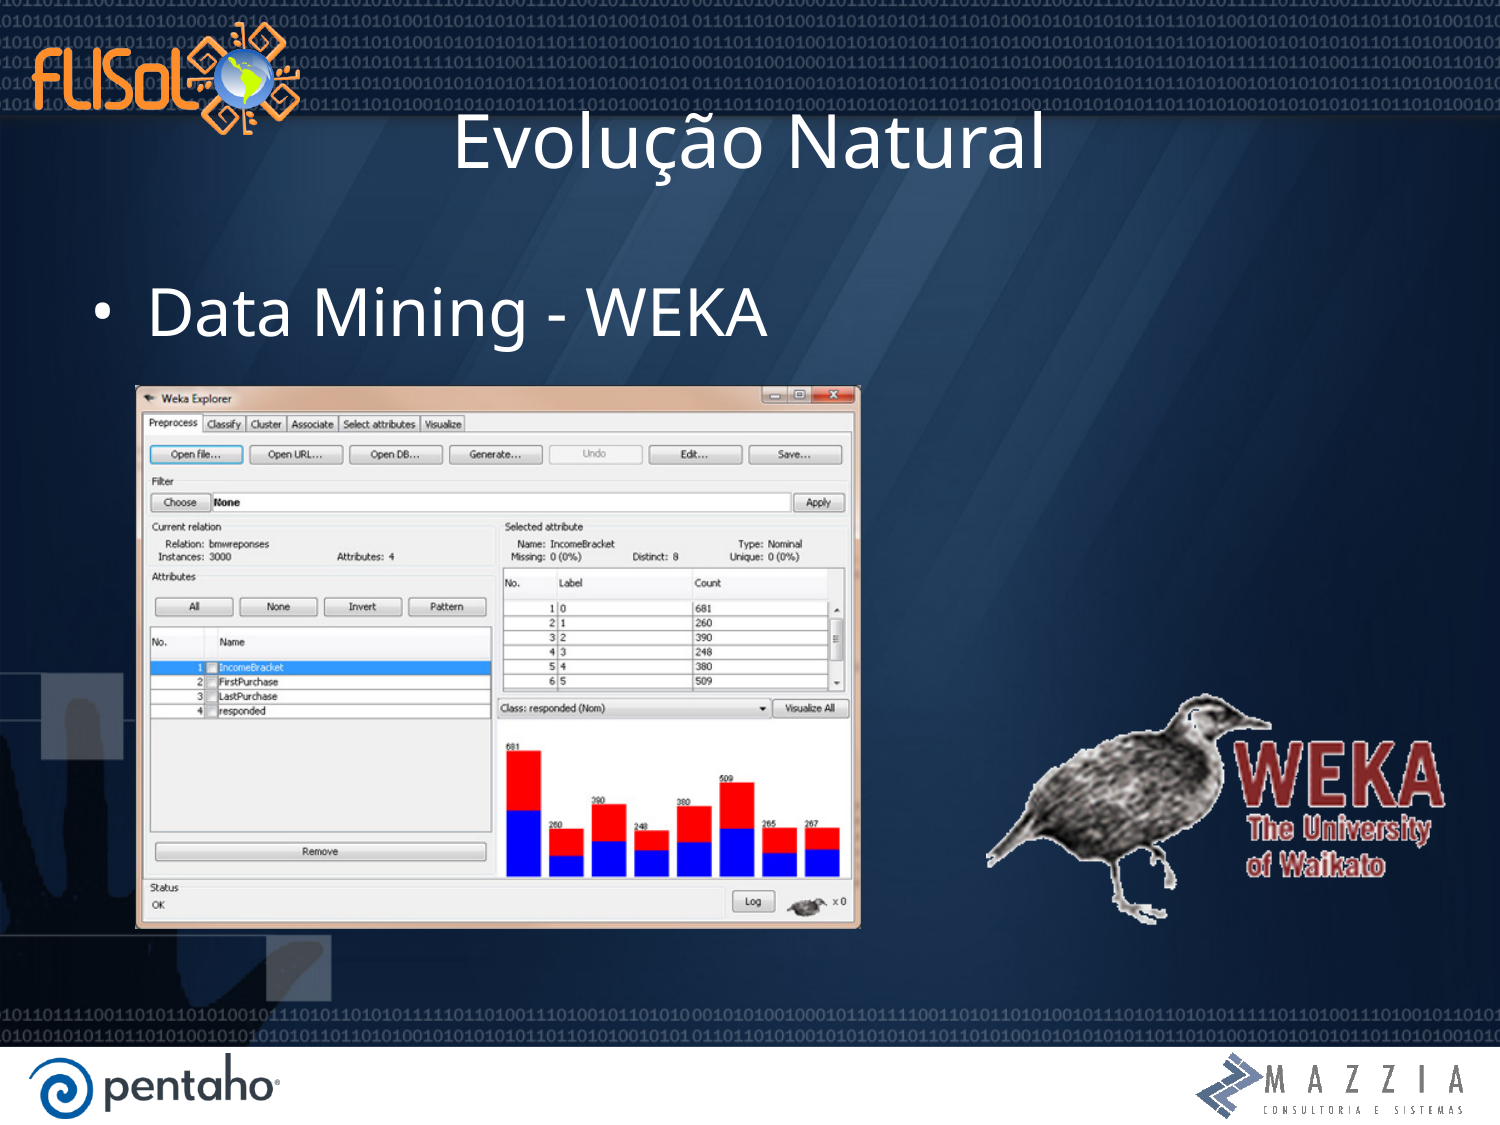

# Evolução Natural
Data Mining - WEKA